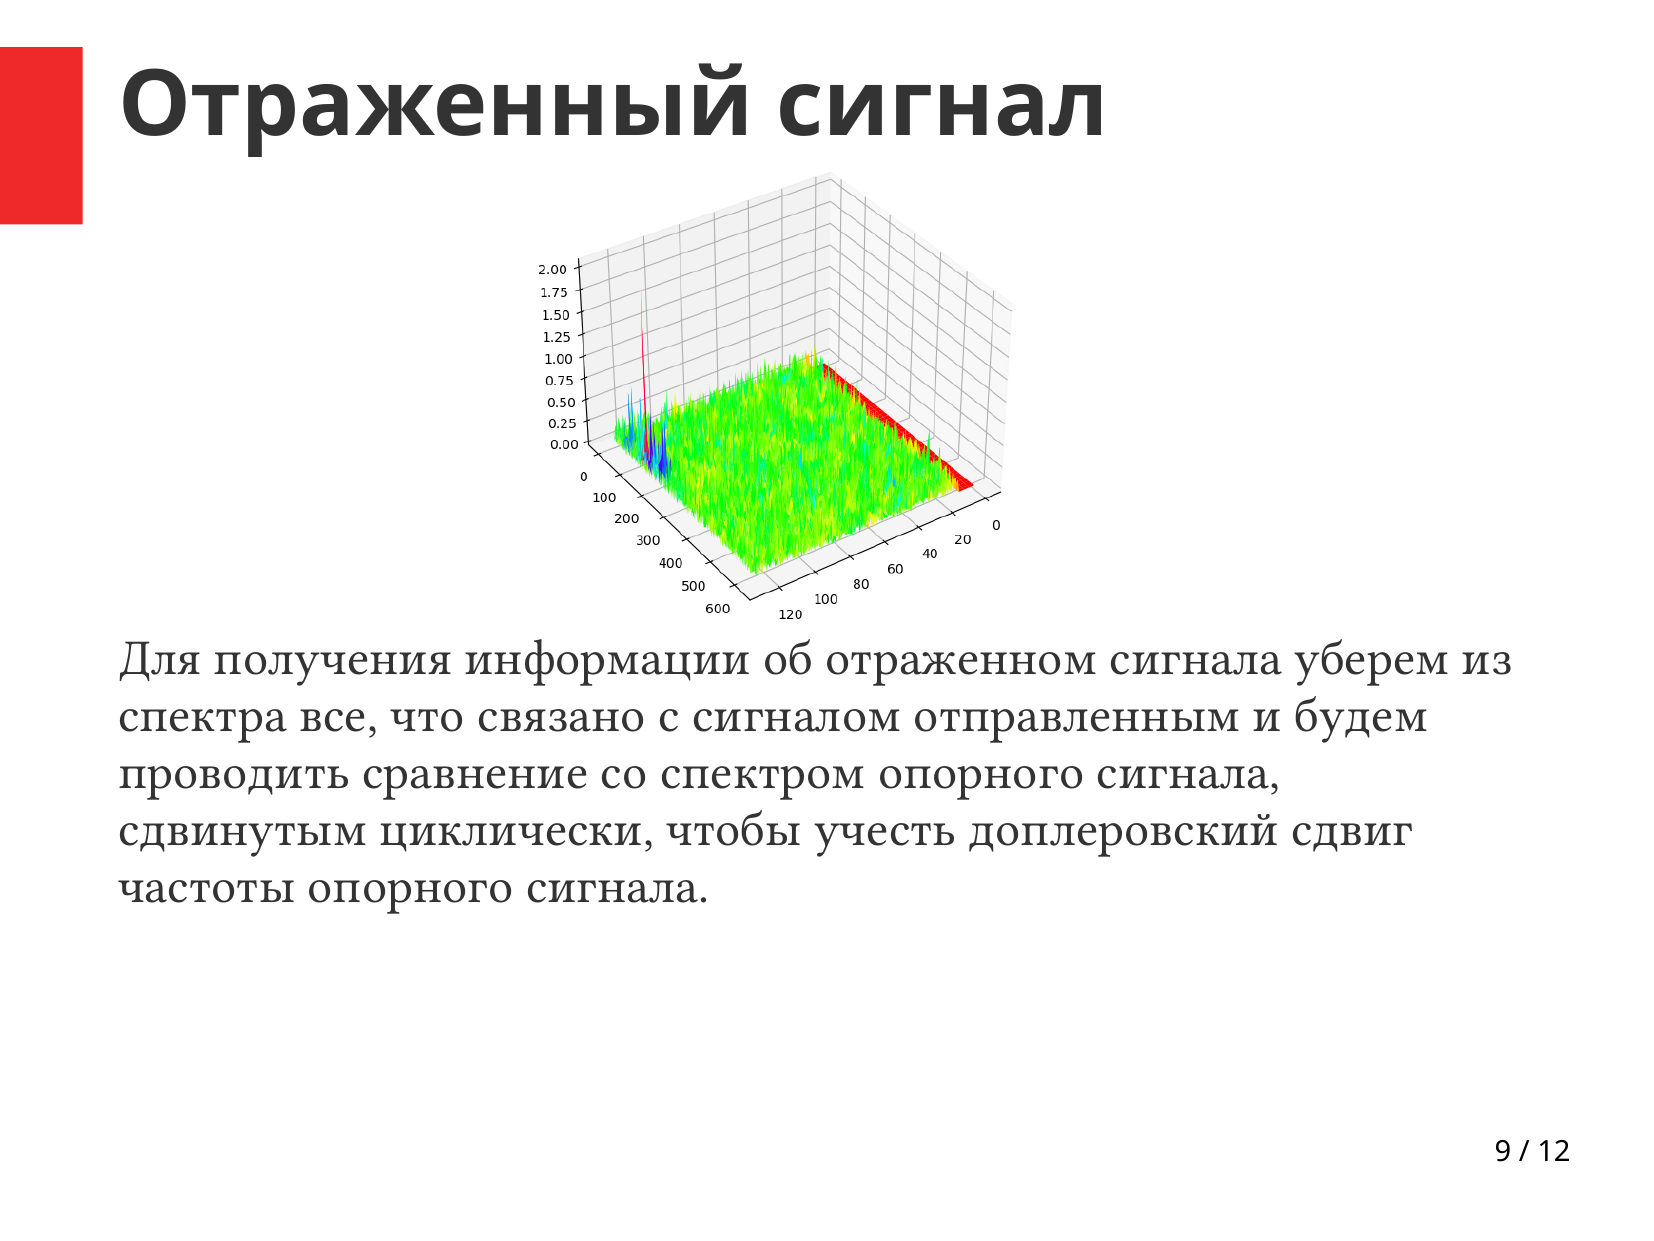

# Отраженный сигнал
Для получения информации об отраженном сигнала уберем из спектра все, что связано с сигналом отправленным и будем проводить сравнение со спектром опорного сигнала, сдвинутым циклически, чтобы учесть доплеровский сдвиг частоты опорного сигнала.
9